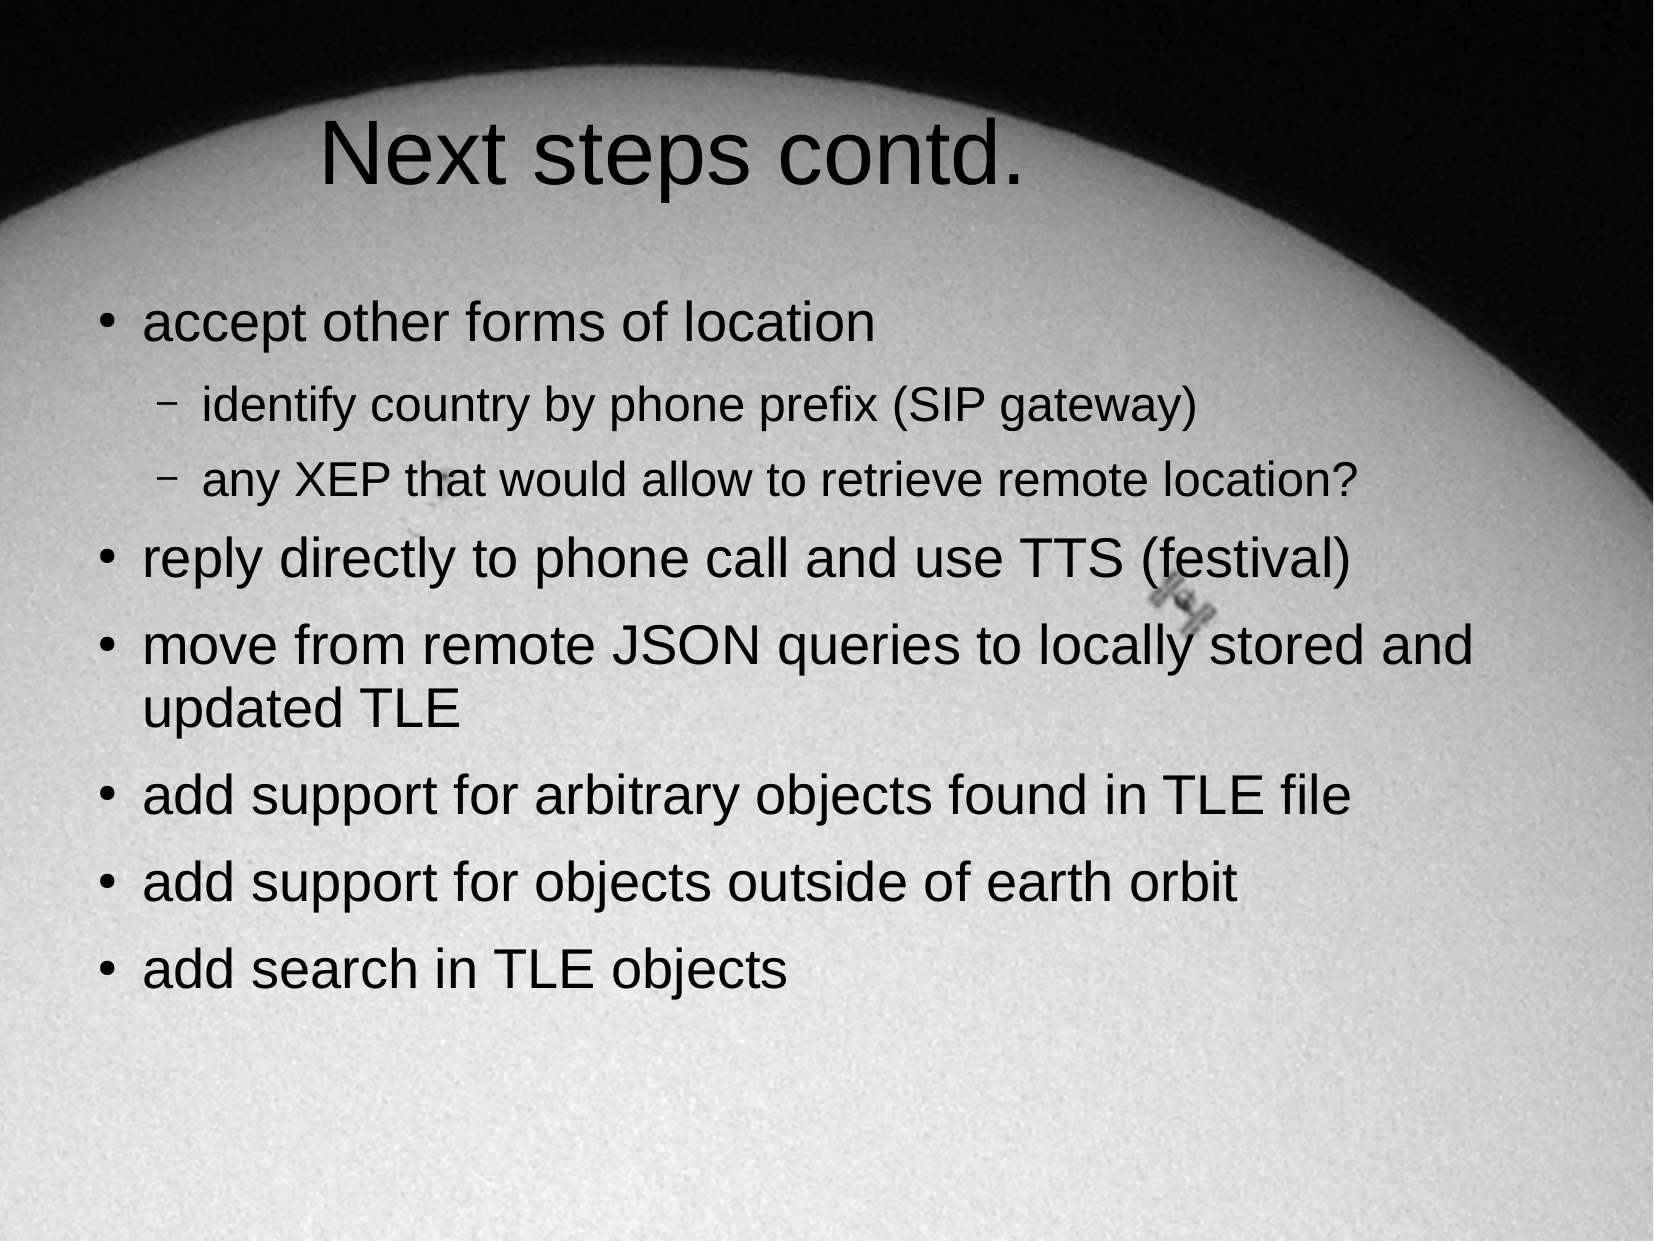

# Next steps contd.
accept other forms of location
identify country by phone prefix (SIP gateway)
any XEP that would allow to retrieve remote location?
reply directly to phone call and use TTS (festival)
move from remote JSON queries to locally stored and updated TLE
add support for arbitrary objects found in TLE file
add support for objects outside of earth orbit
add search in TLE objects